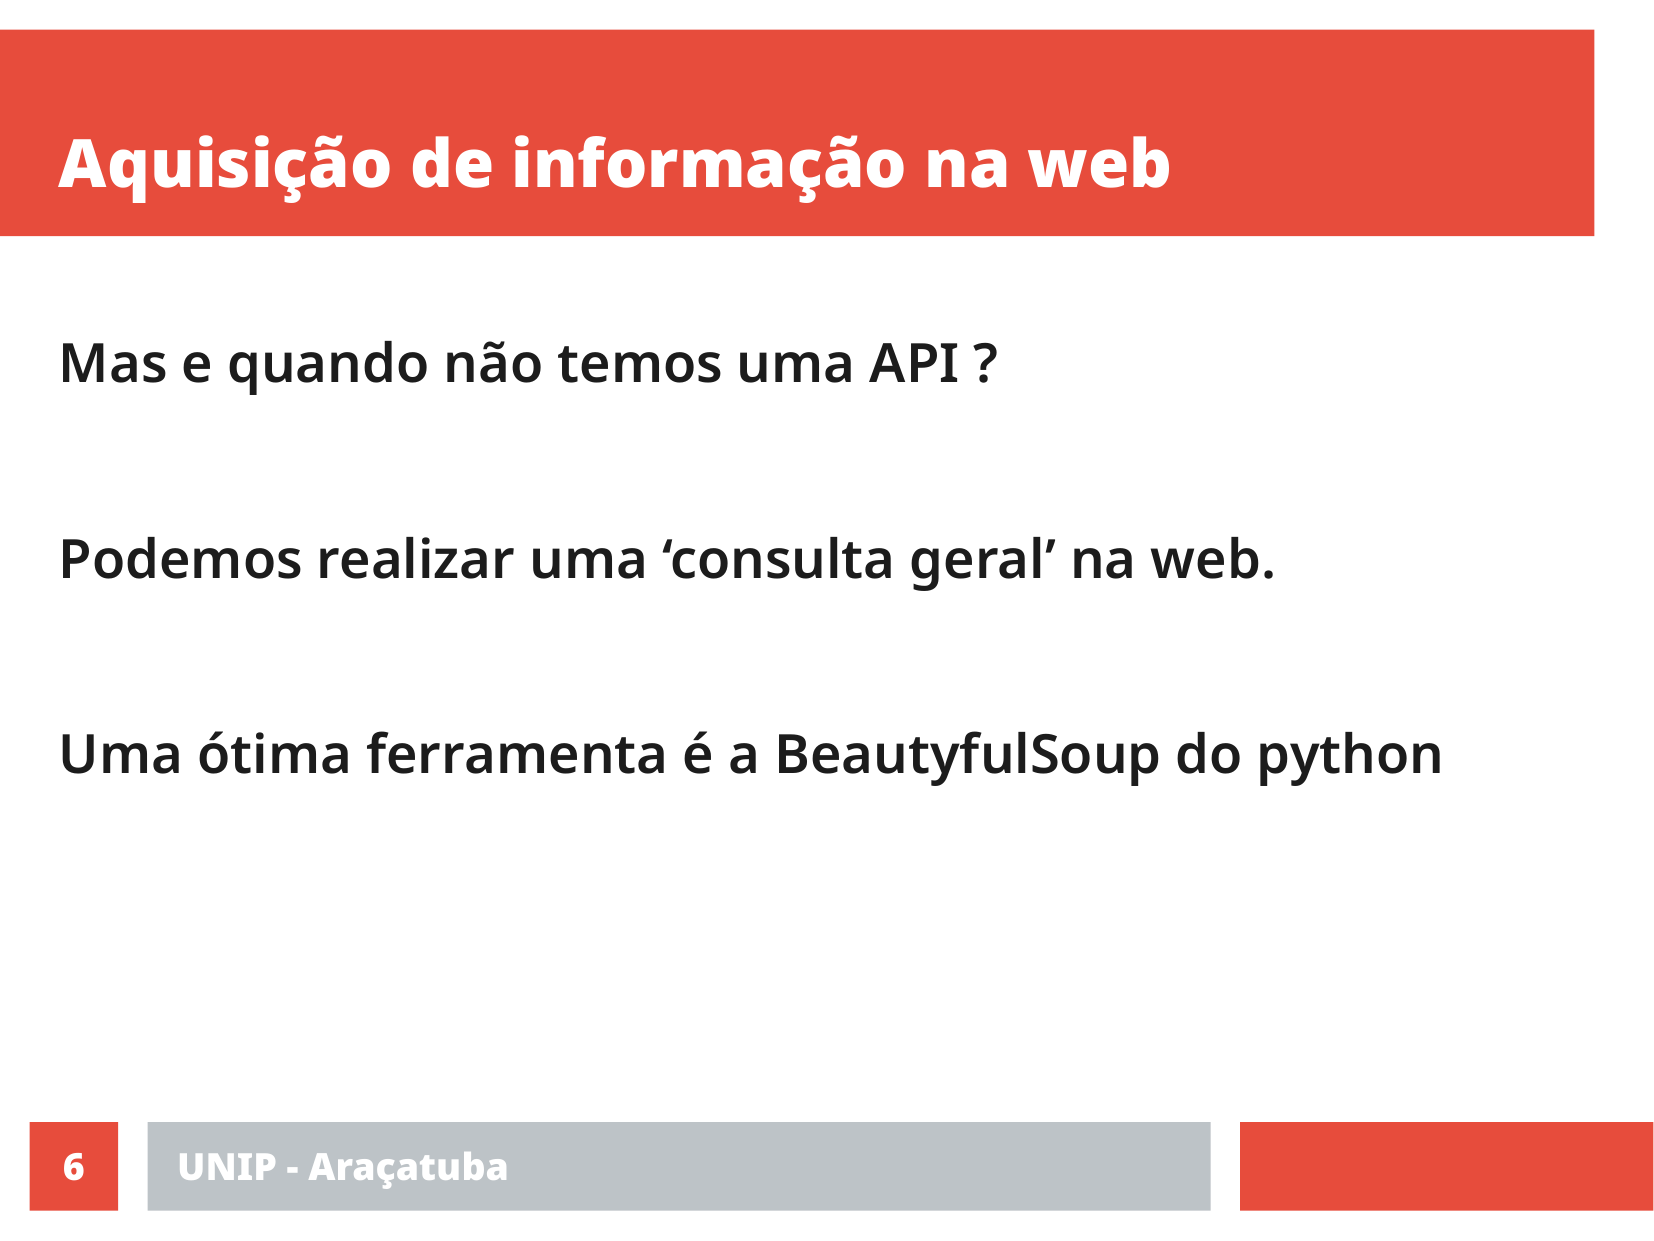

# Aquisição de informação na web
Mas e quando não temos uma API ?
Podemos realizar uma ‘consulta geral’ na web.
Uma ótima ferramenta é a BeautyfulSoup do python
6
UNIP - Araçatuba